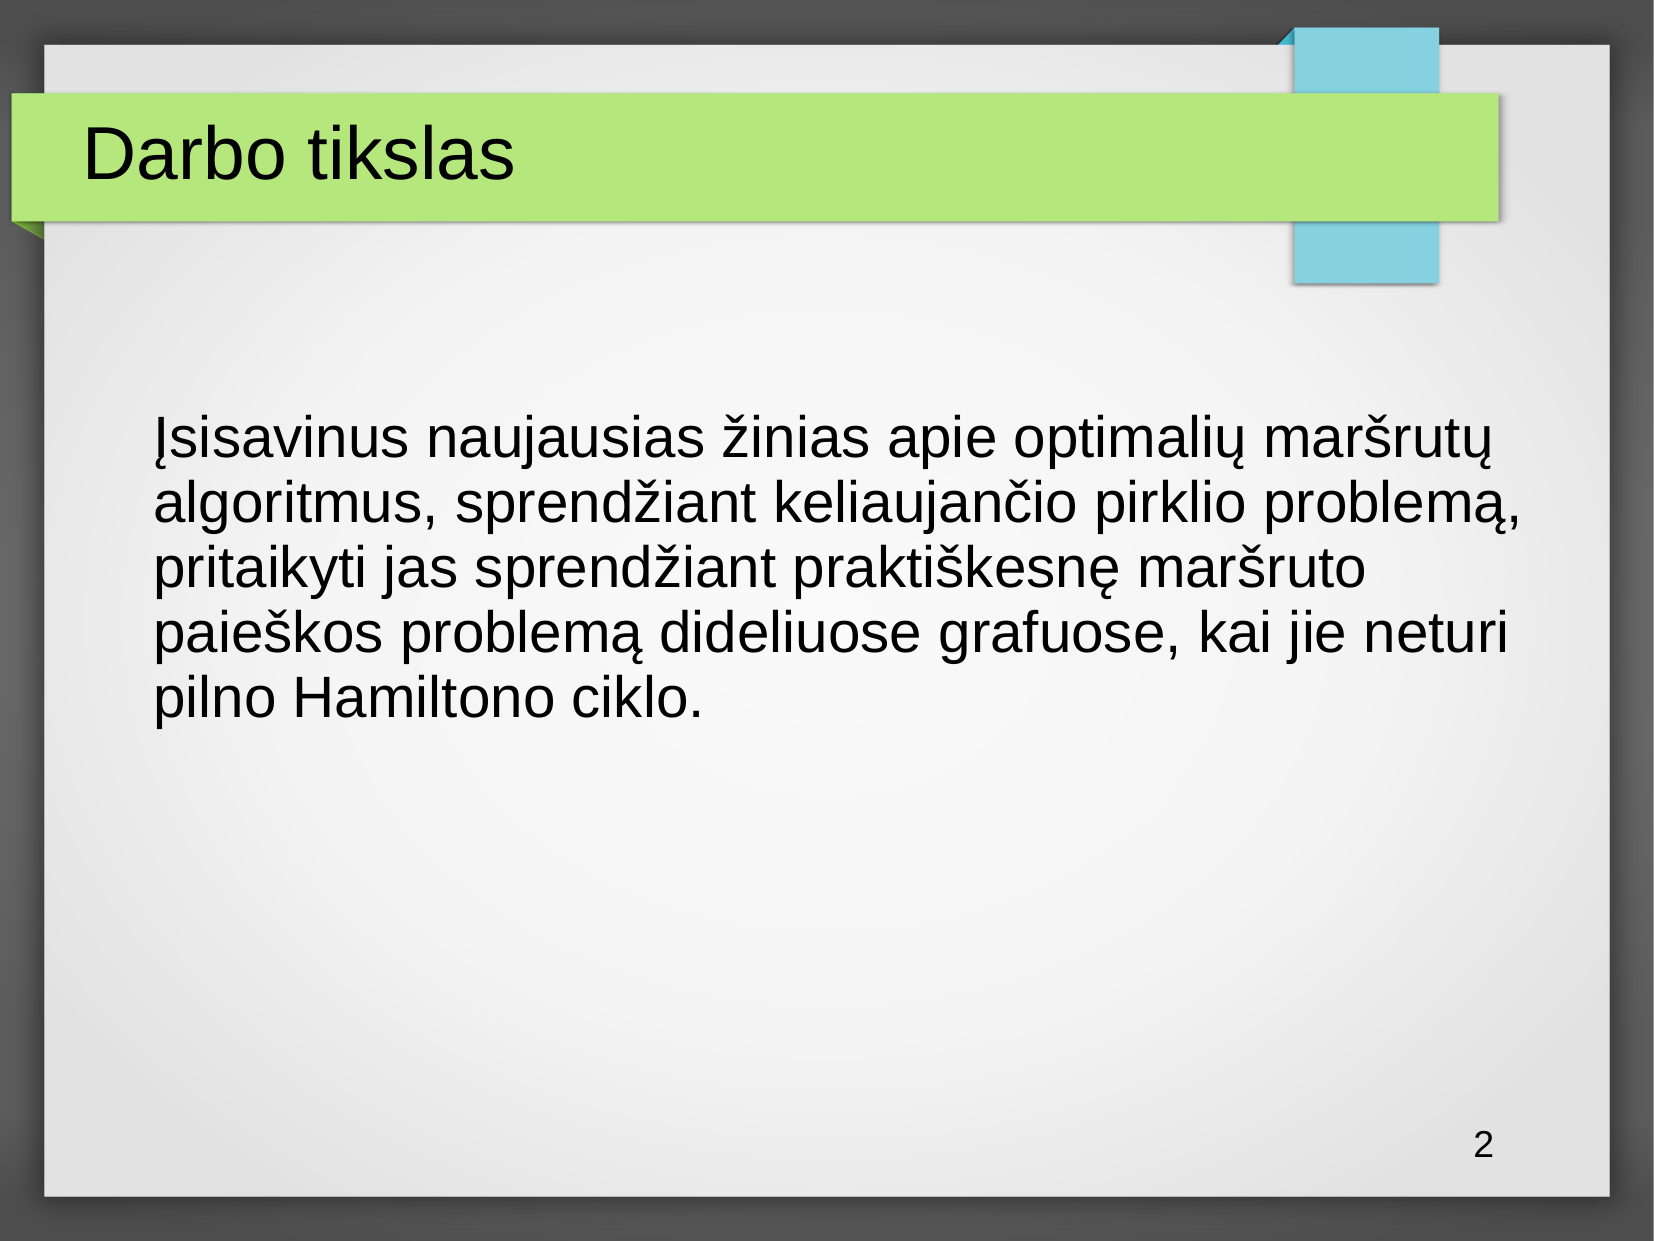

# Darbo tikslas
Įsisavinus naujausias žinias apie optimalių maršrutų algoritmus, sprendžiant keliaujančio pirklio problemą, pritaikyti jas sprendžiant praktiškesnę maršruto paieškos problemą dideliuose grafuose, kai jie neturi pilno Hamiltono ciklo.